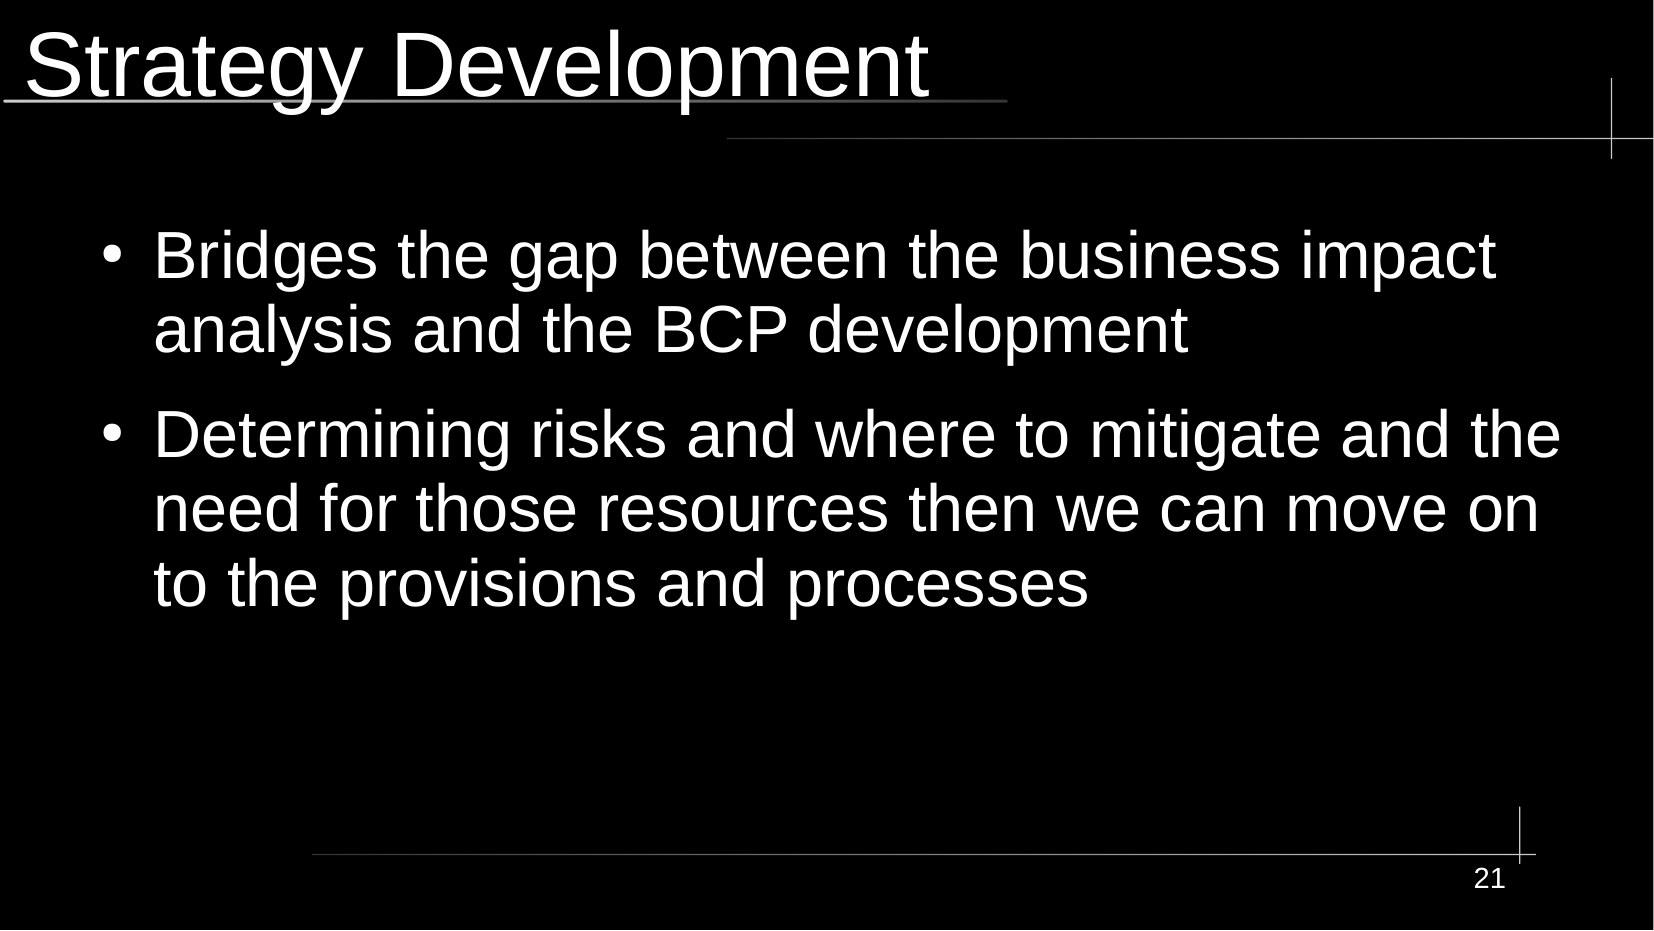

# Strategy Development
Bridges the gap between the business impact analysis and the BCP development
Determining risks and where to mitigate and the need for those resources then we can move on to the provisions and processes
21